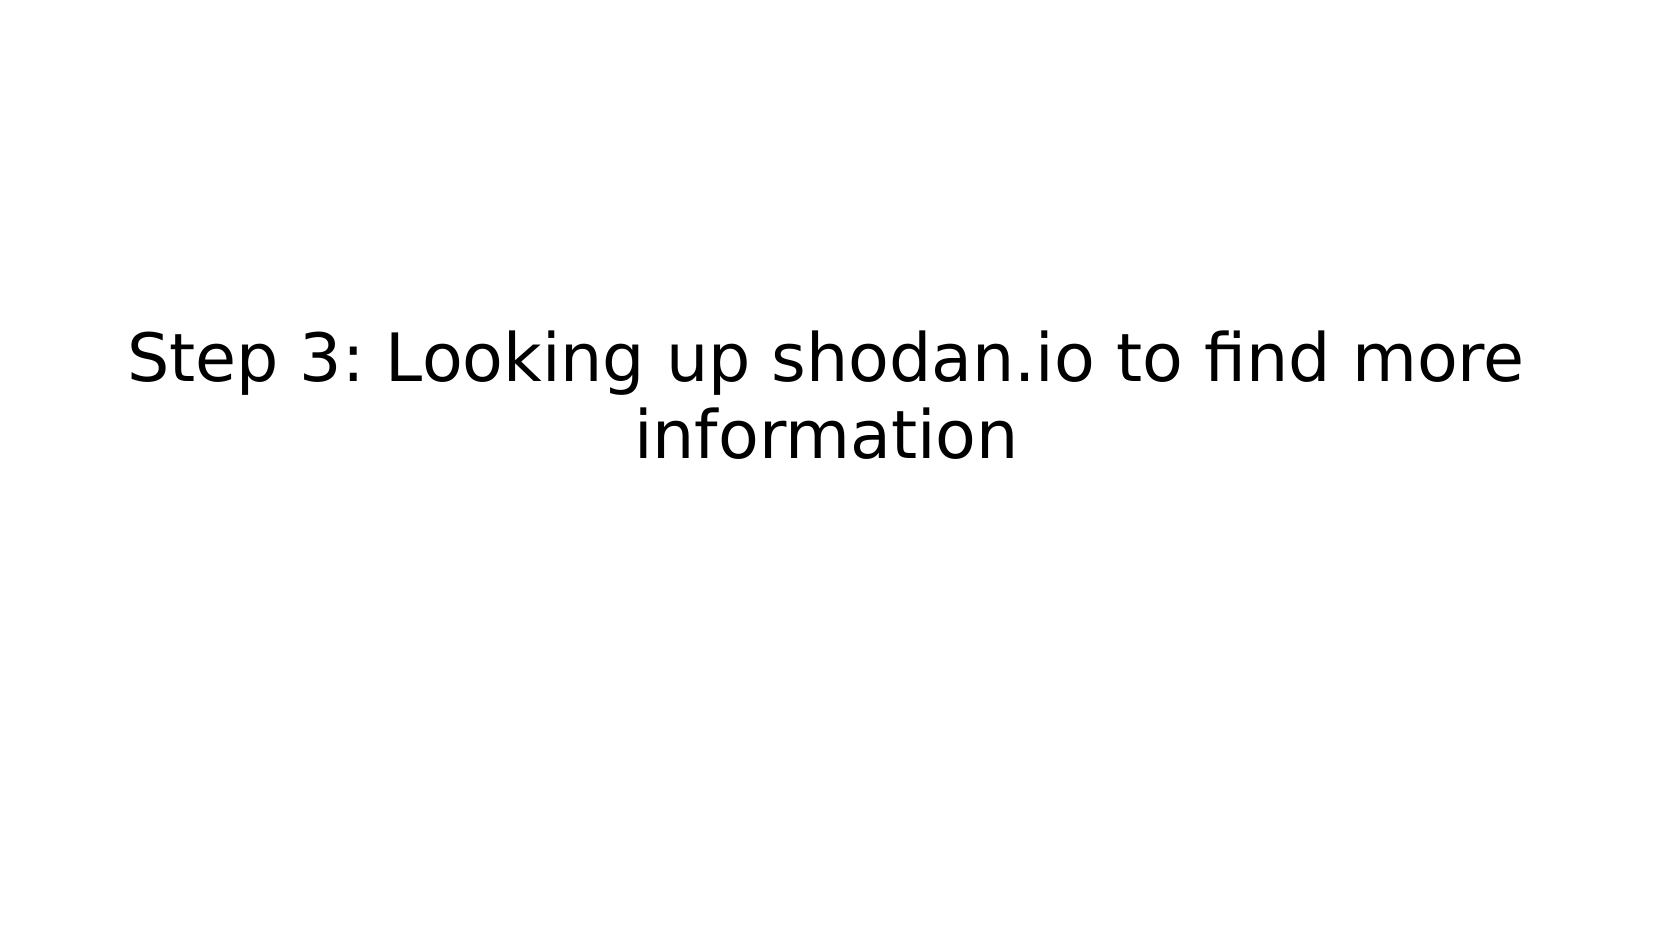

# Step 3: Looking up shodan.io to find more information